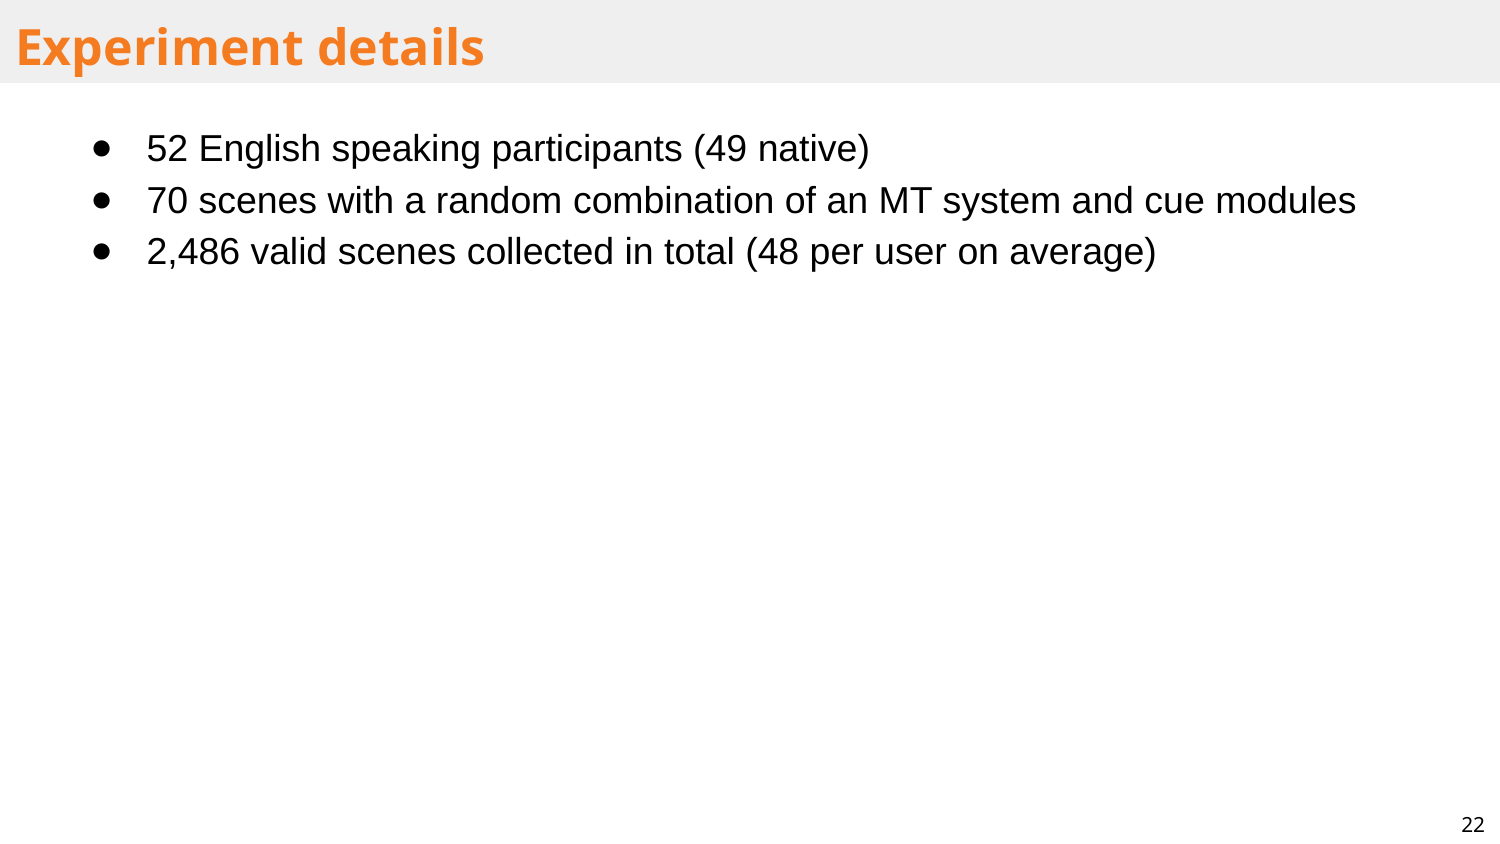

Experiment details
# 52 English speaking participants (49 native)
70 scenes with a random combination of an MT system and cue modules
2,486 valid scenes collected in total (48 per user on average)